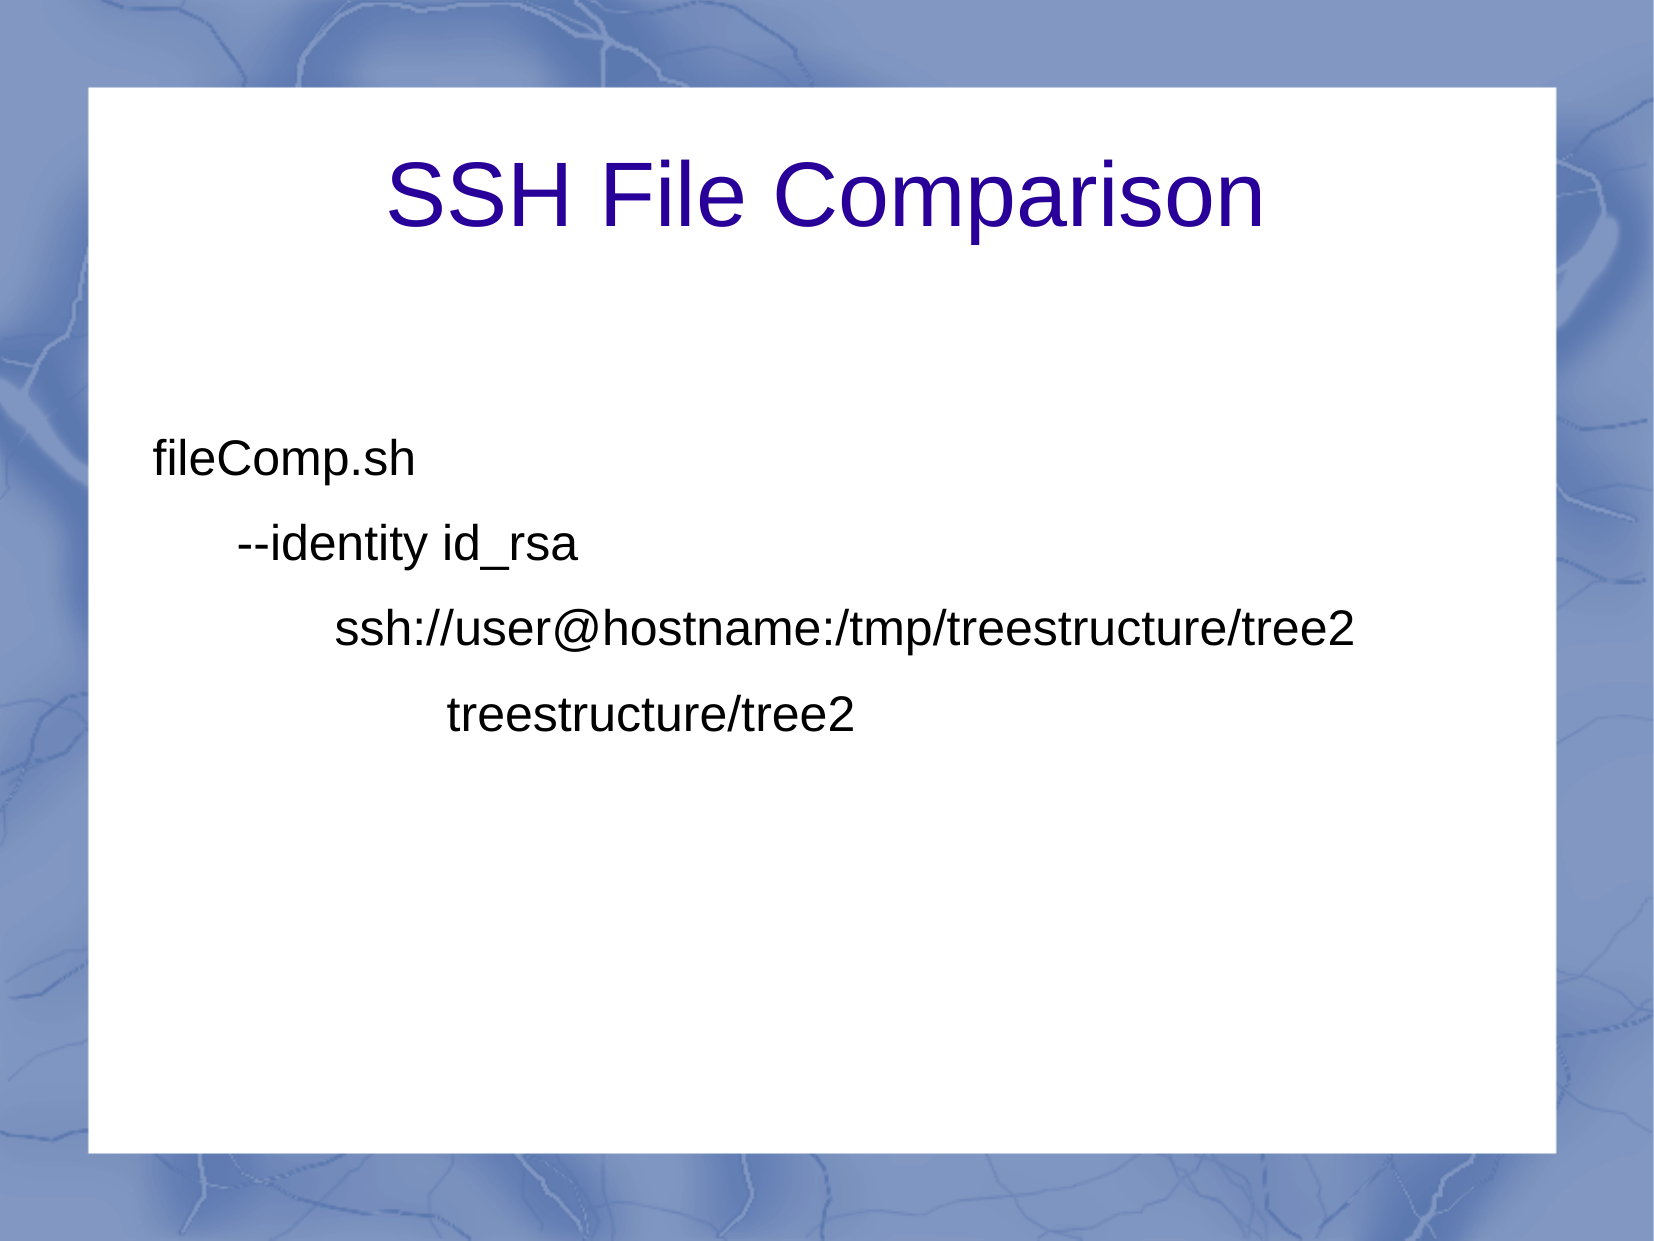

# SSH File Comparison
fileComp.sh
 --identity id_rsa
 ssh://user@hostname:/tmp/treestructure/tree2
 treestructure/tree2